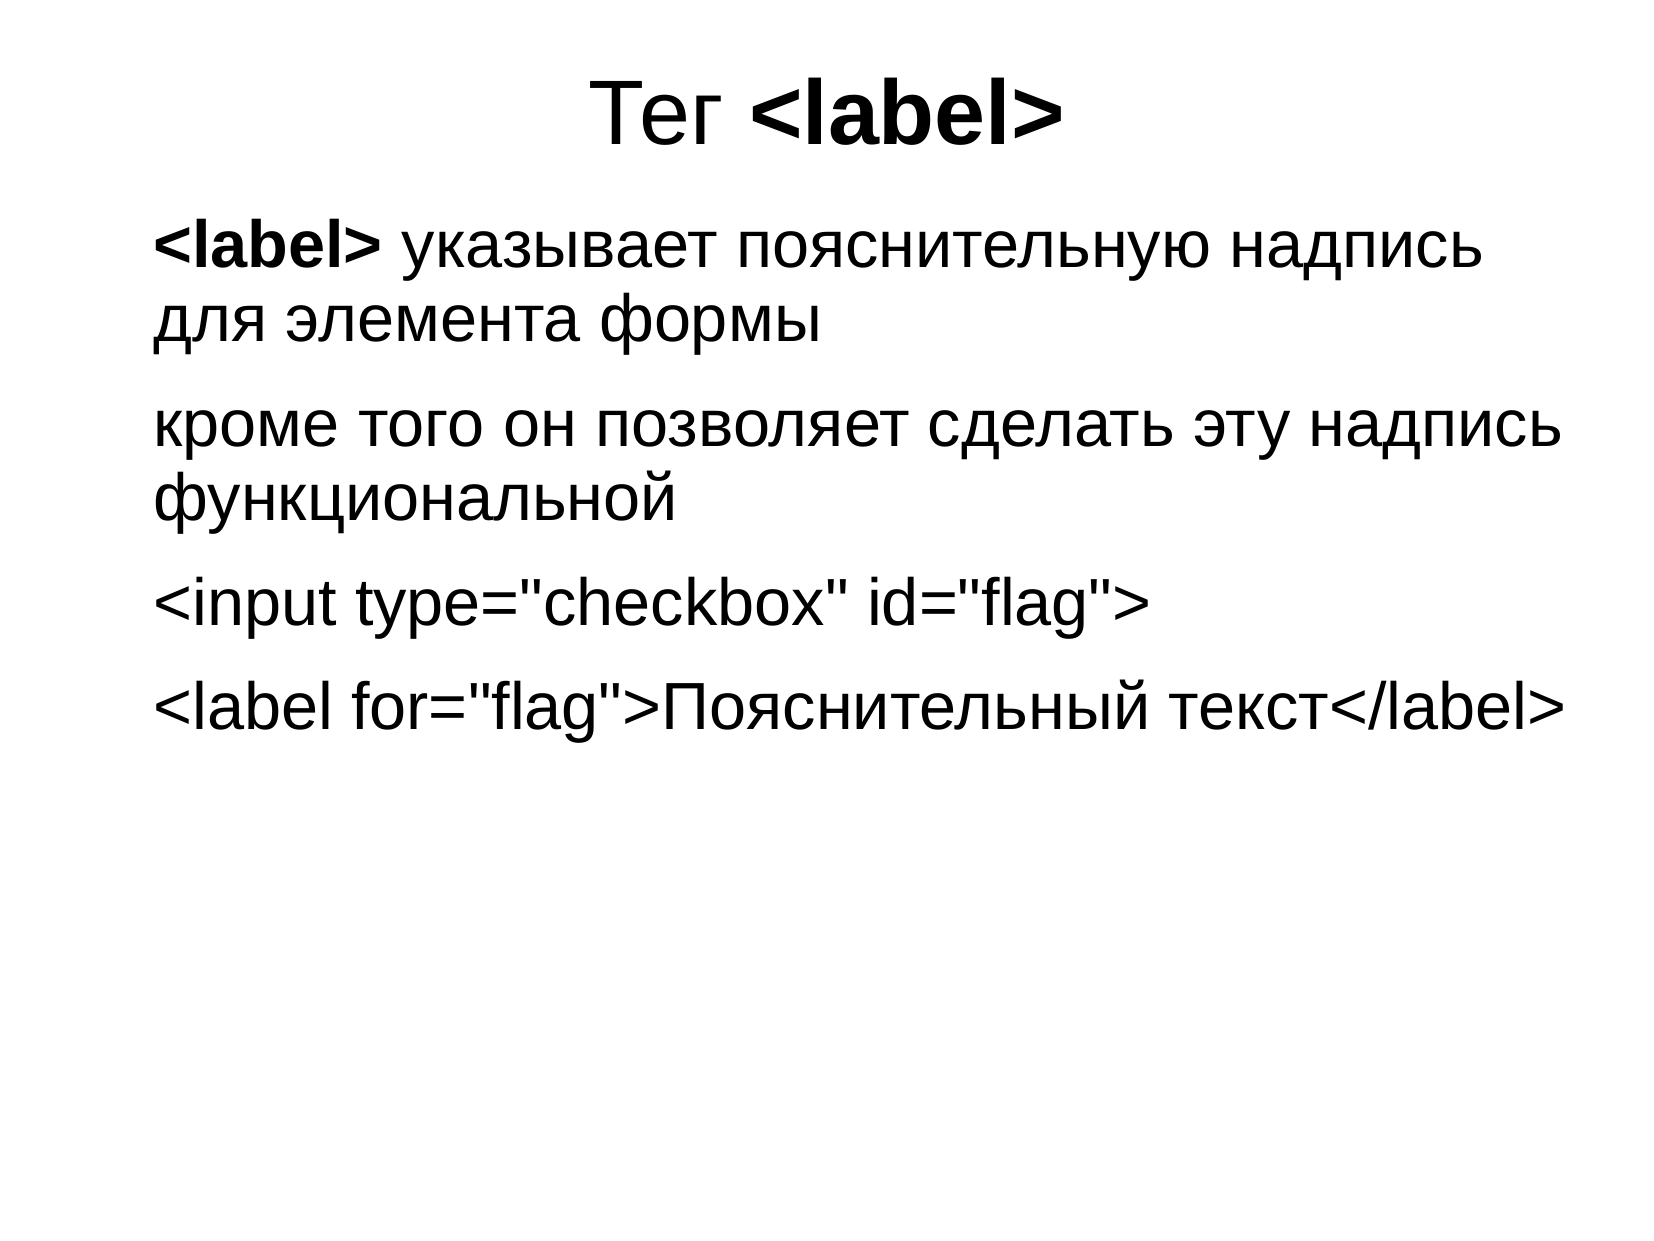

# Тег <label>
<label> указывает пояснительную надпись для элемента формы
кроме того он позволяет сделать эту надпись функциональной
<input type="checkbox" id="flag">
<label for="flag">Пояснительный текст</label>